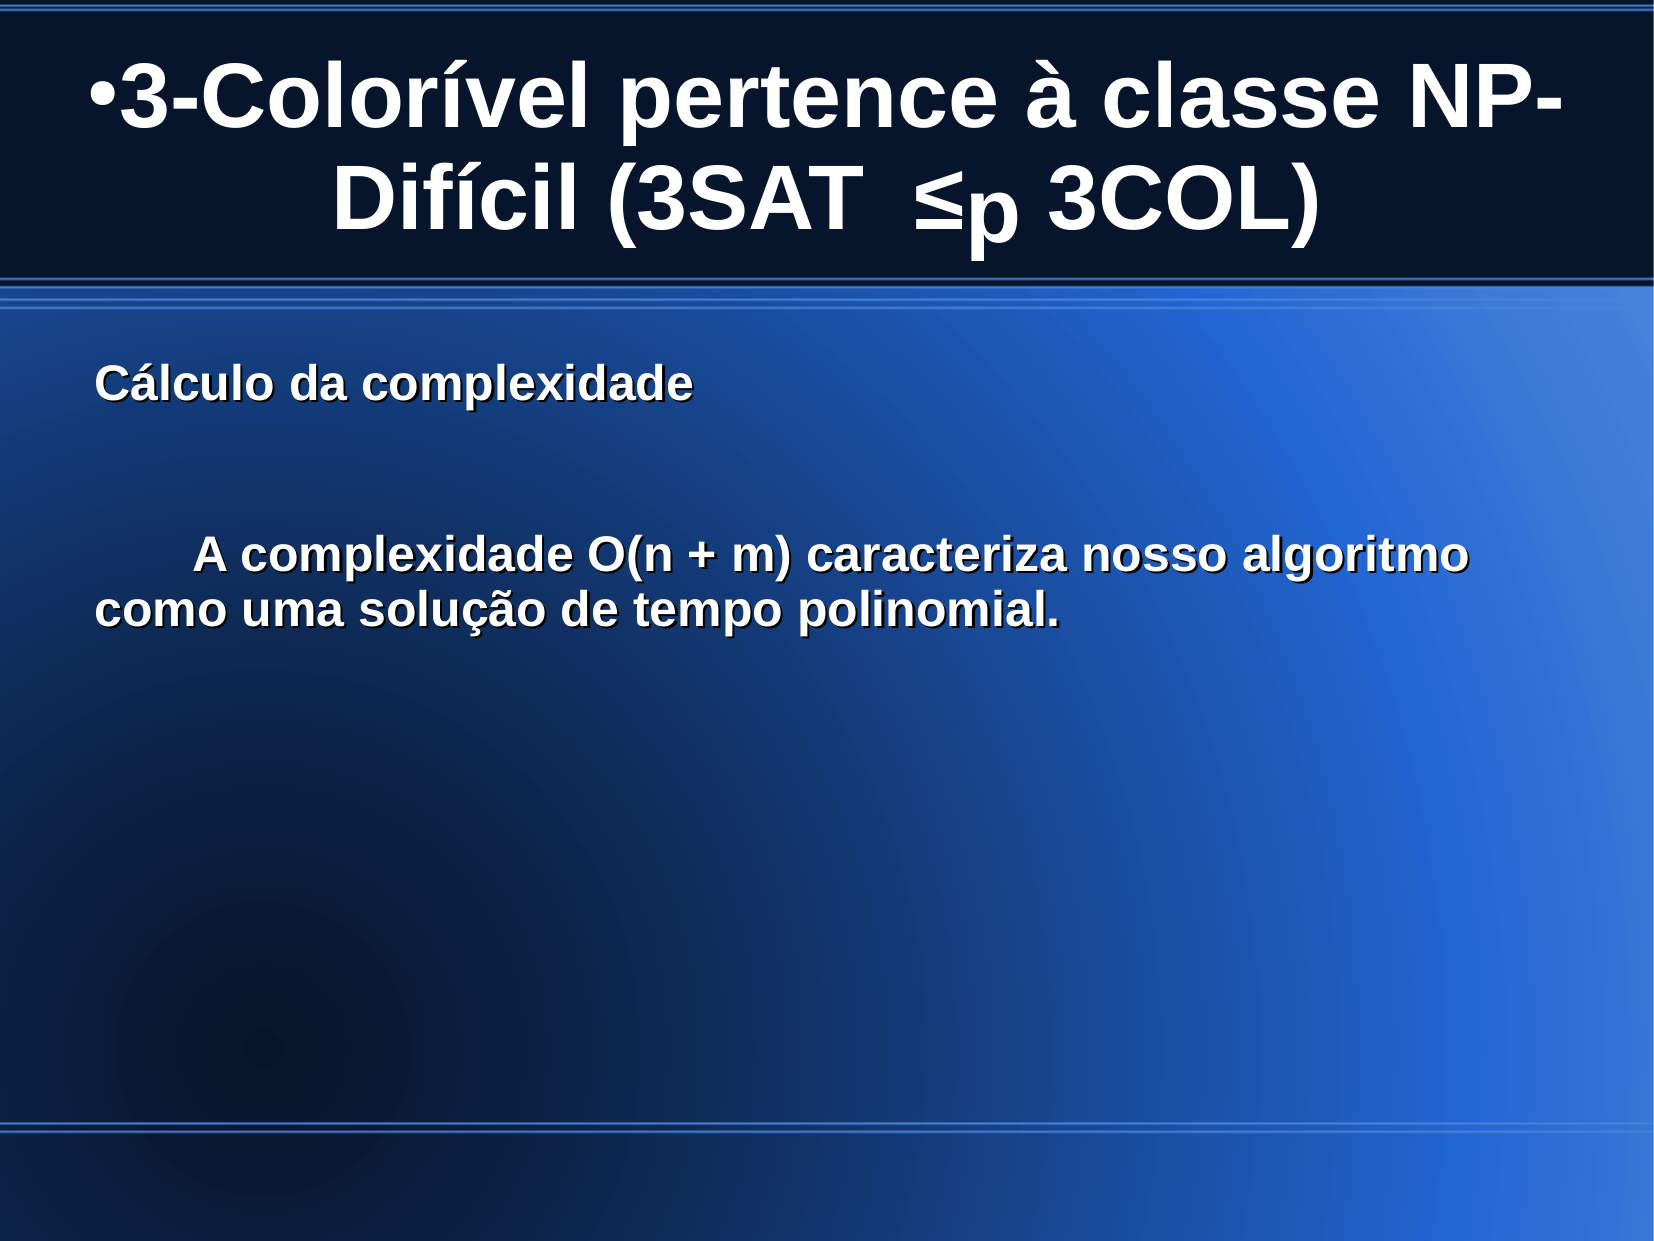

# 3-Colorível pertence à classe NP-Difícil (3SAT ≤p 3COL)
Cálculo da complexidade
 A complexidade O(n + m) caracteriza nosso algoritmo como uma solução de tempo polinomial.